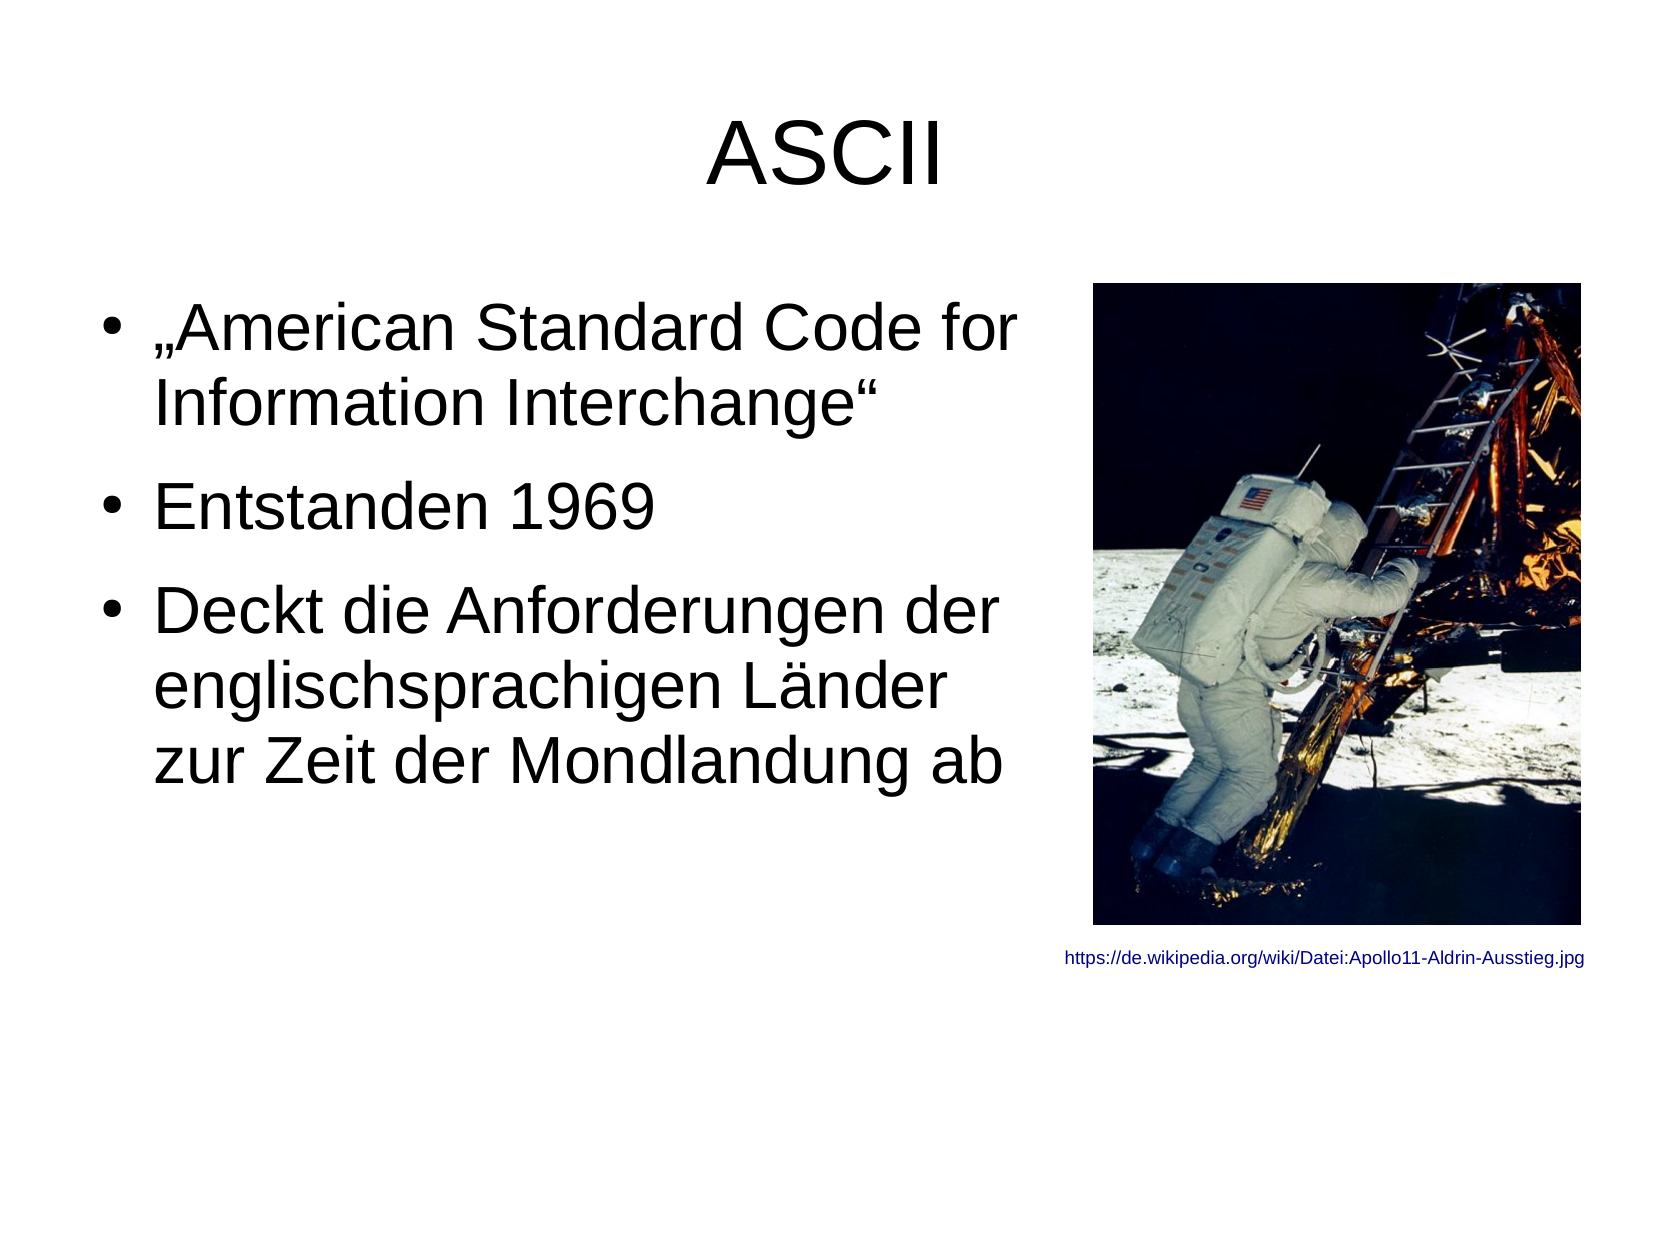

# ASCII
„American Standard Code for Information Interchange“
Entstanden 1969
Deckt die Anforderungen der englischsprachigen Länder zur Zeit der Mondlandung ab
https://de.wikipedia.org/wiki/Datei:Apollo11-Aldrin-Ausstieg.jpg